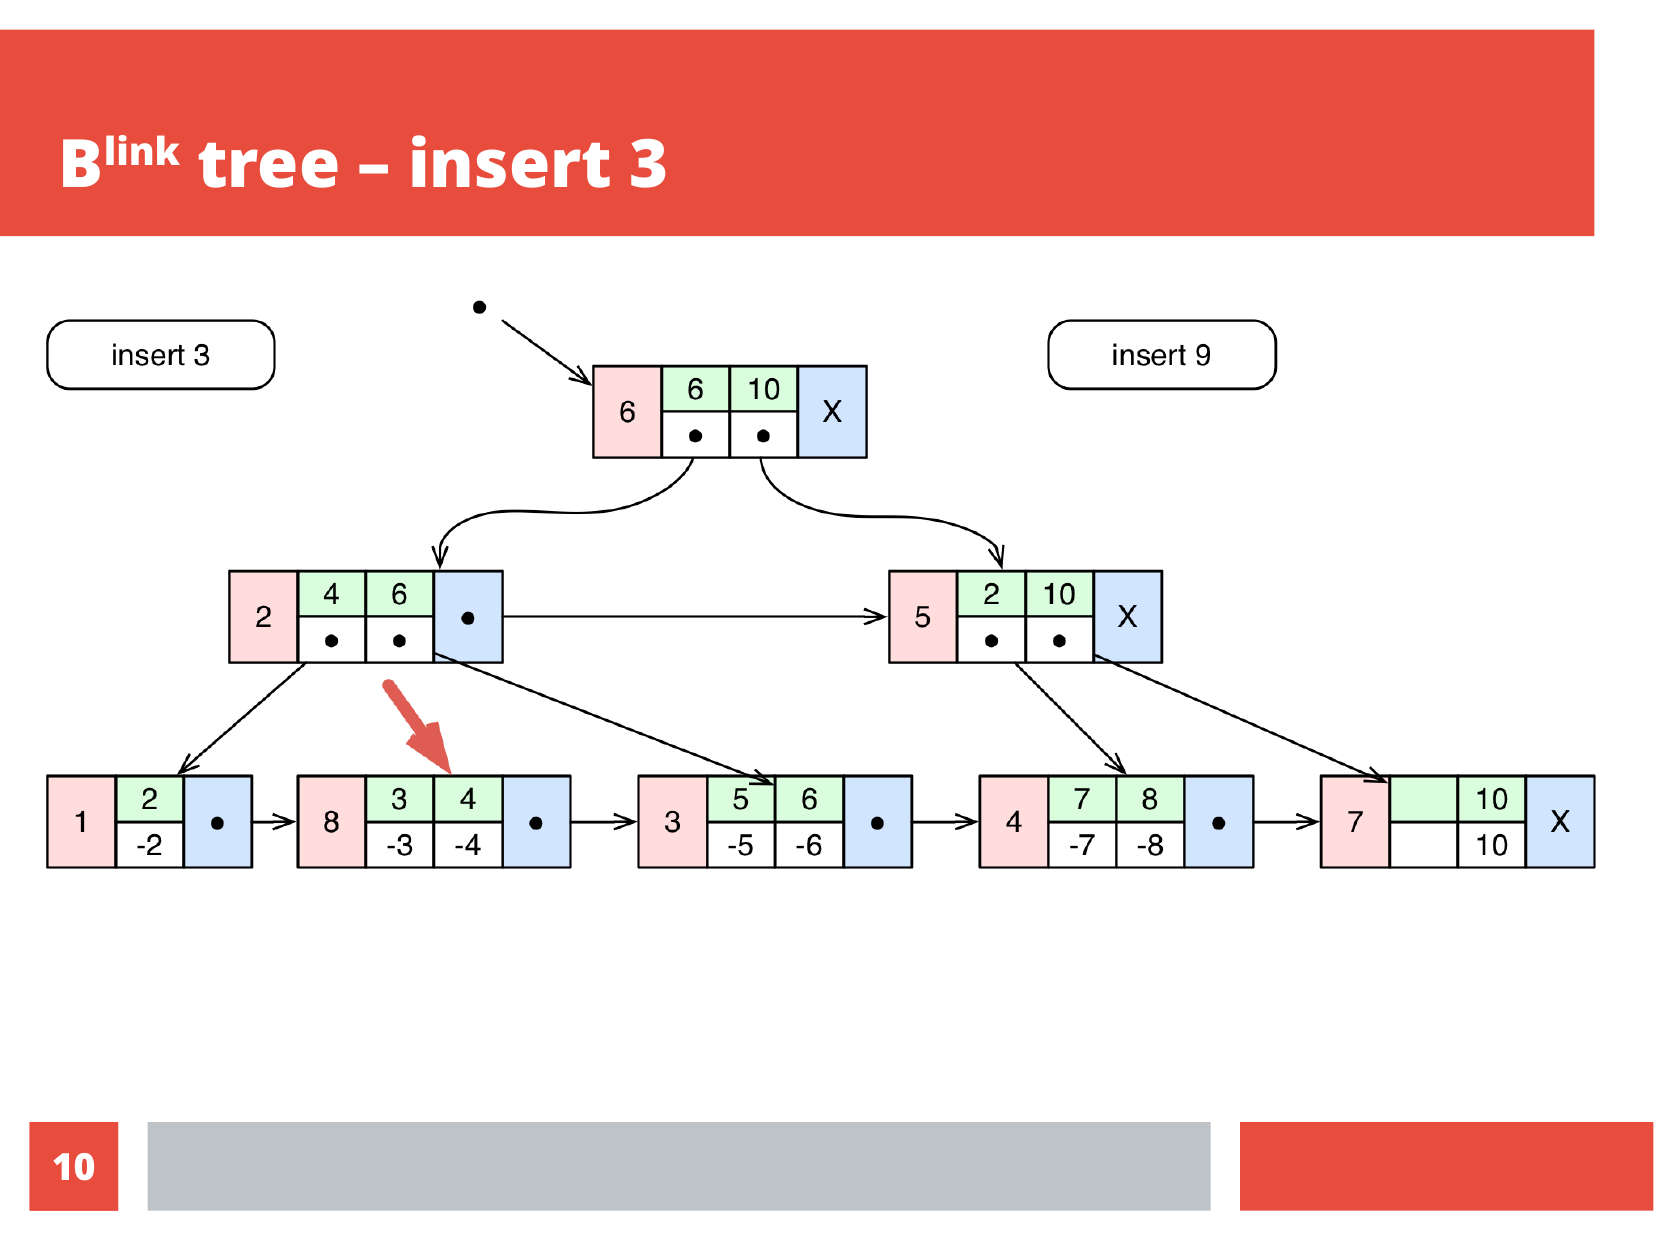

# Blink tree – insert 3
10